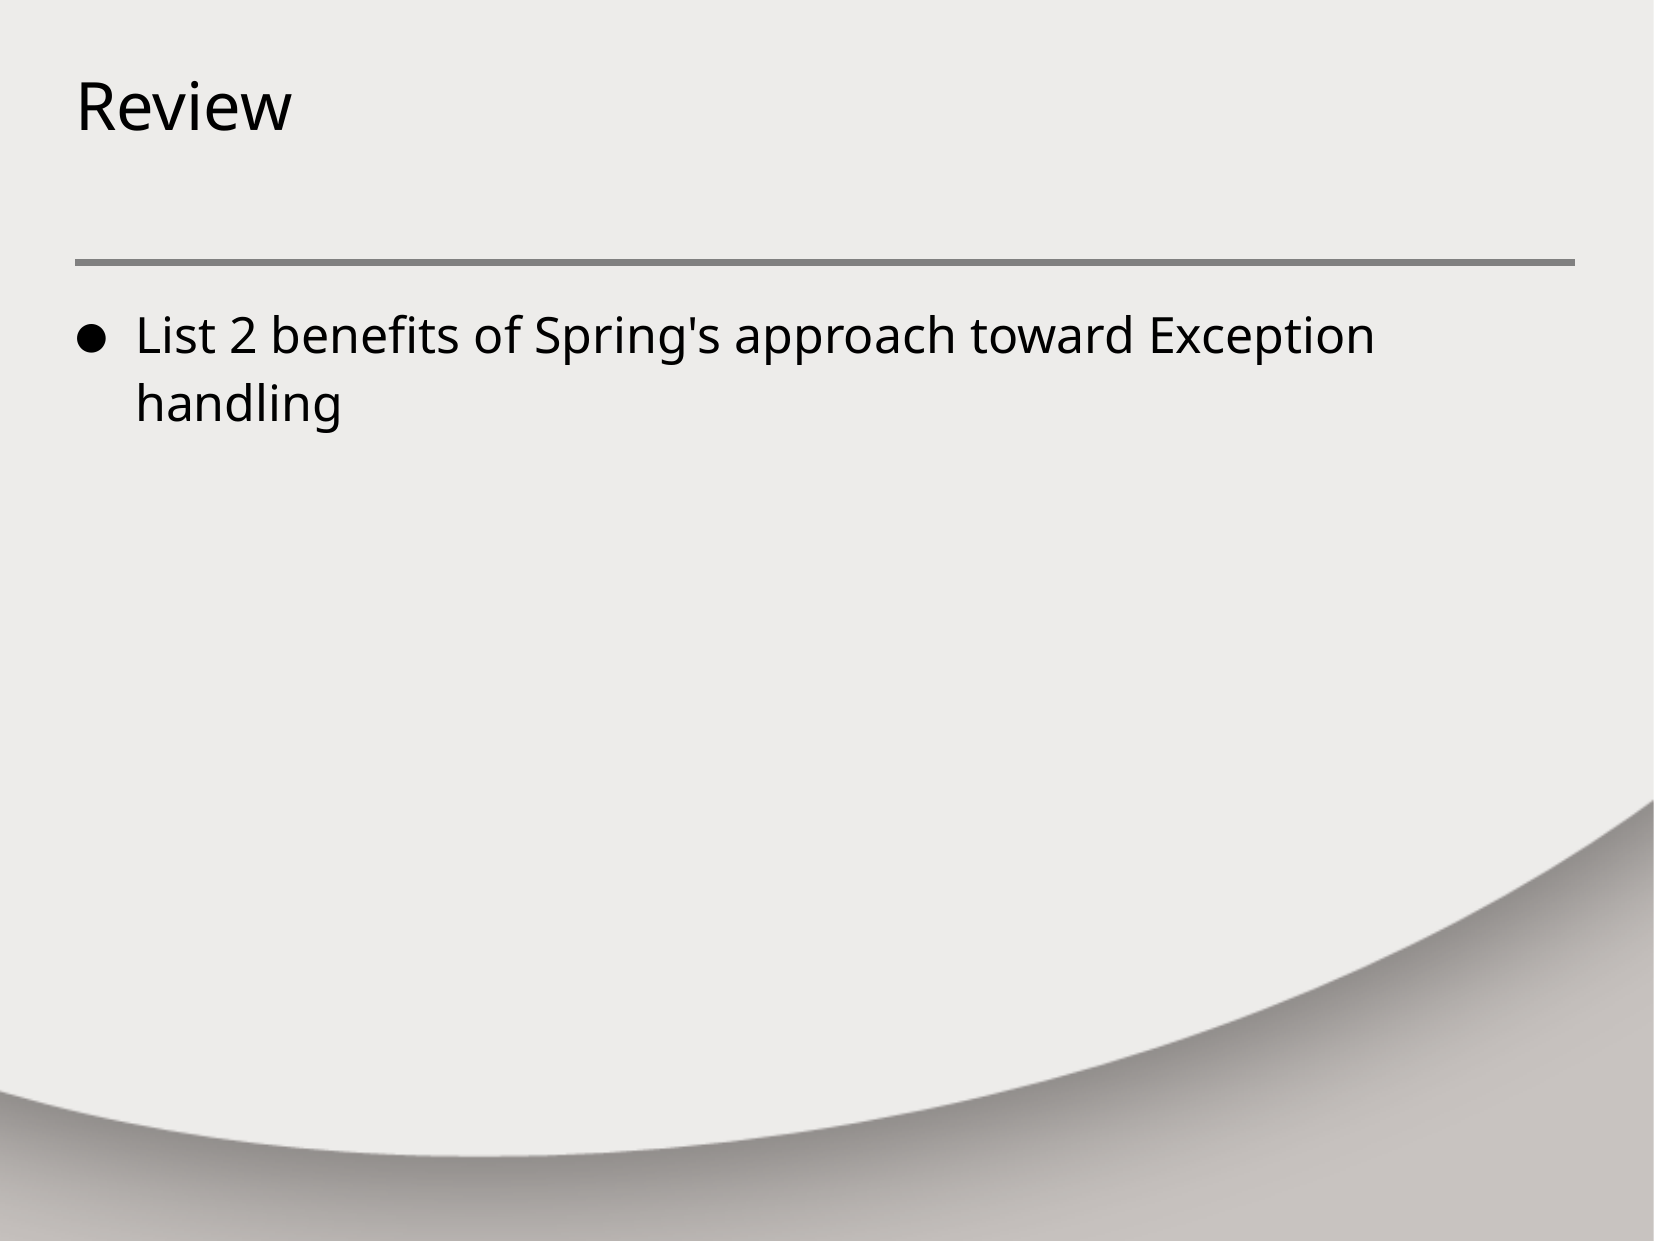

# Review
List 2 benefits of Spring's approach toward Exception handling